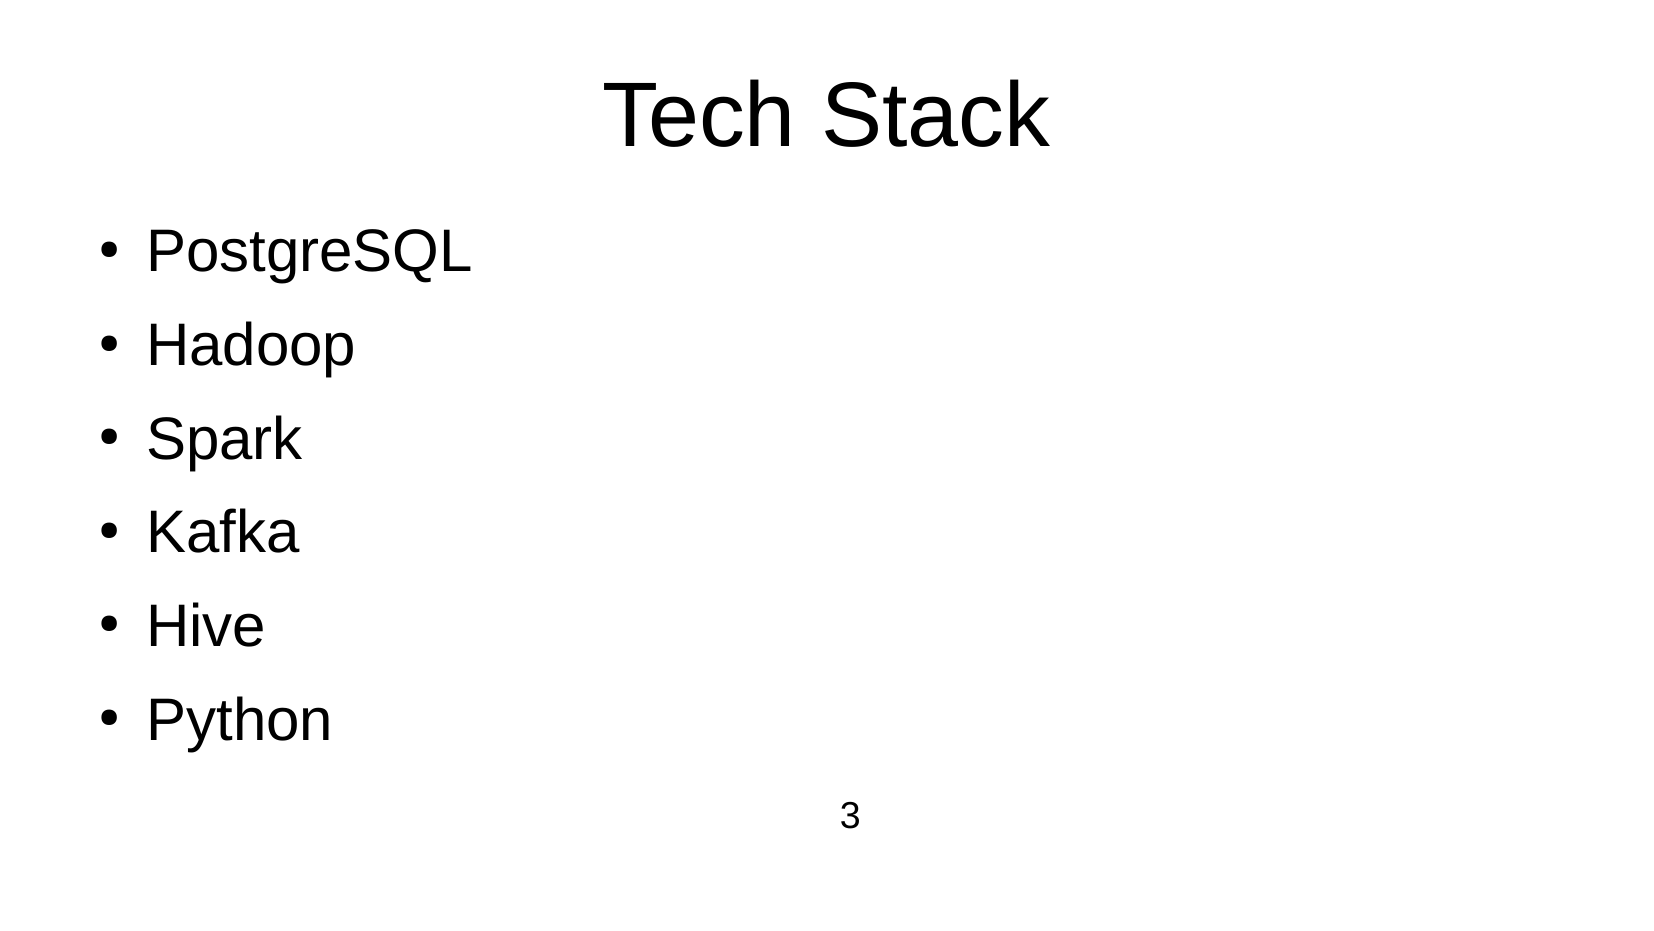

# Tech Stack
PostgreSQL
Hadoop
Spark
Kafka
Hive
Python